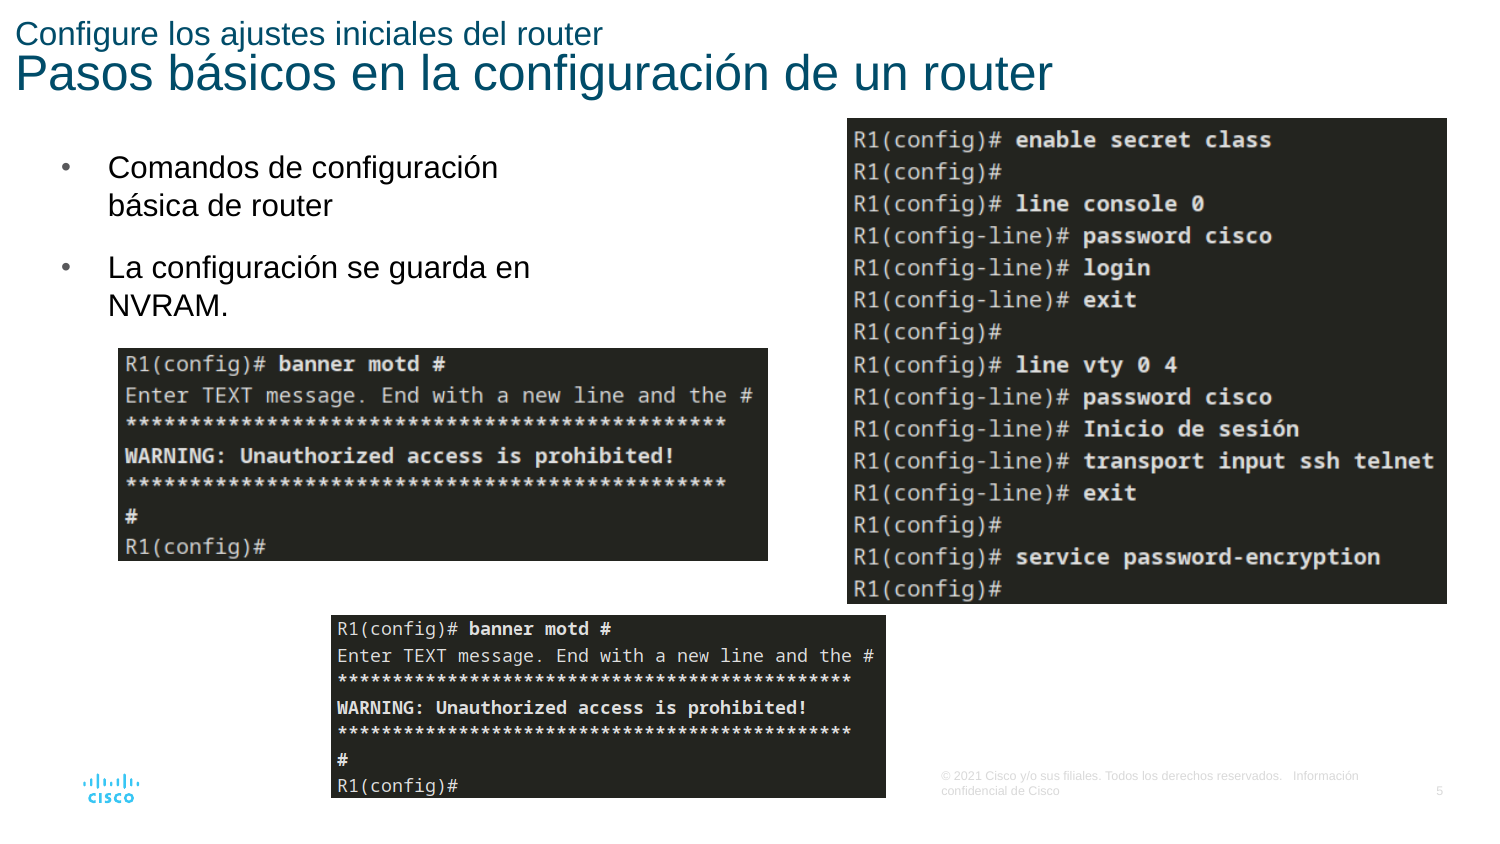

# Configure los ajustes iniciales del router Pasos básicos en la configuración de un router
Comandos de configuración básica de router
La configuración se guarda en NVRAM.